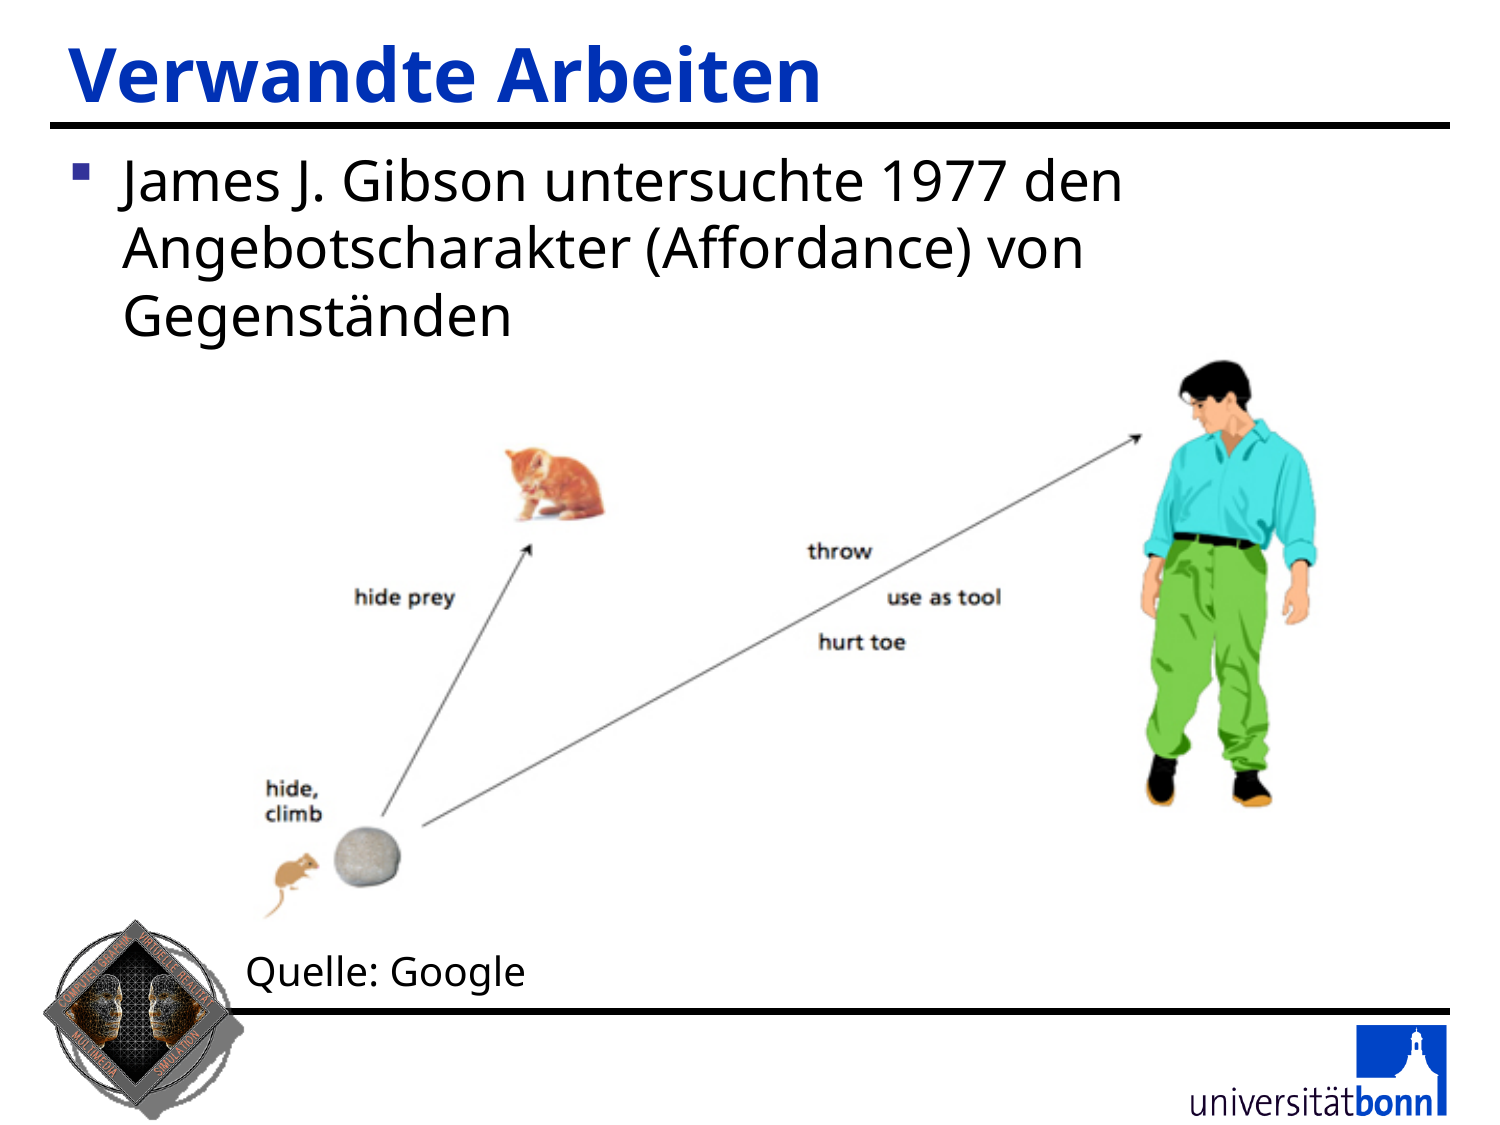

# Verwandte Arbeiten
James J. Gibson untersuchte 1977 den Angebotscharakter (Affordance) von Gegenständen
 Quelle: Google